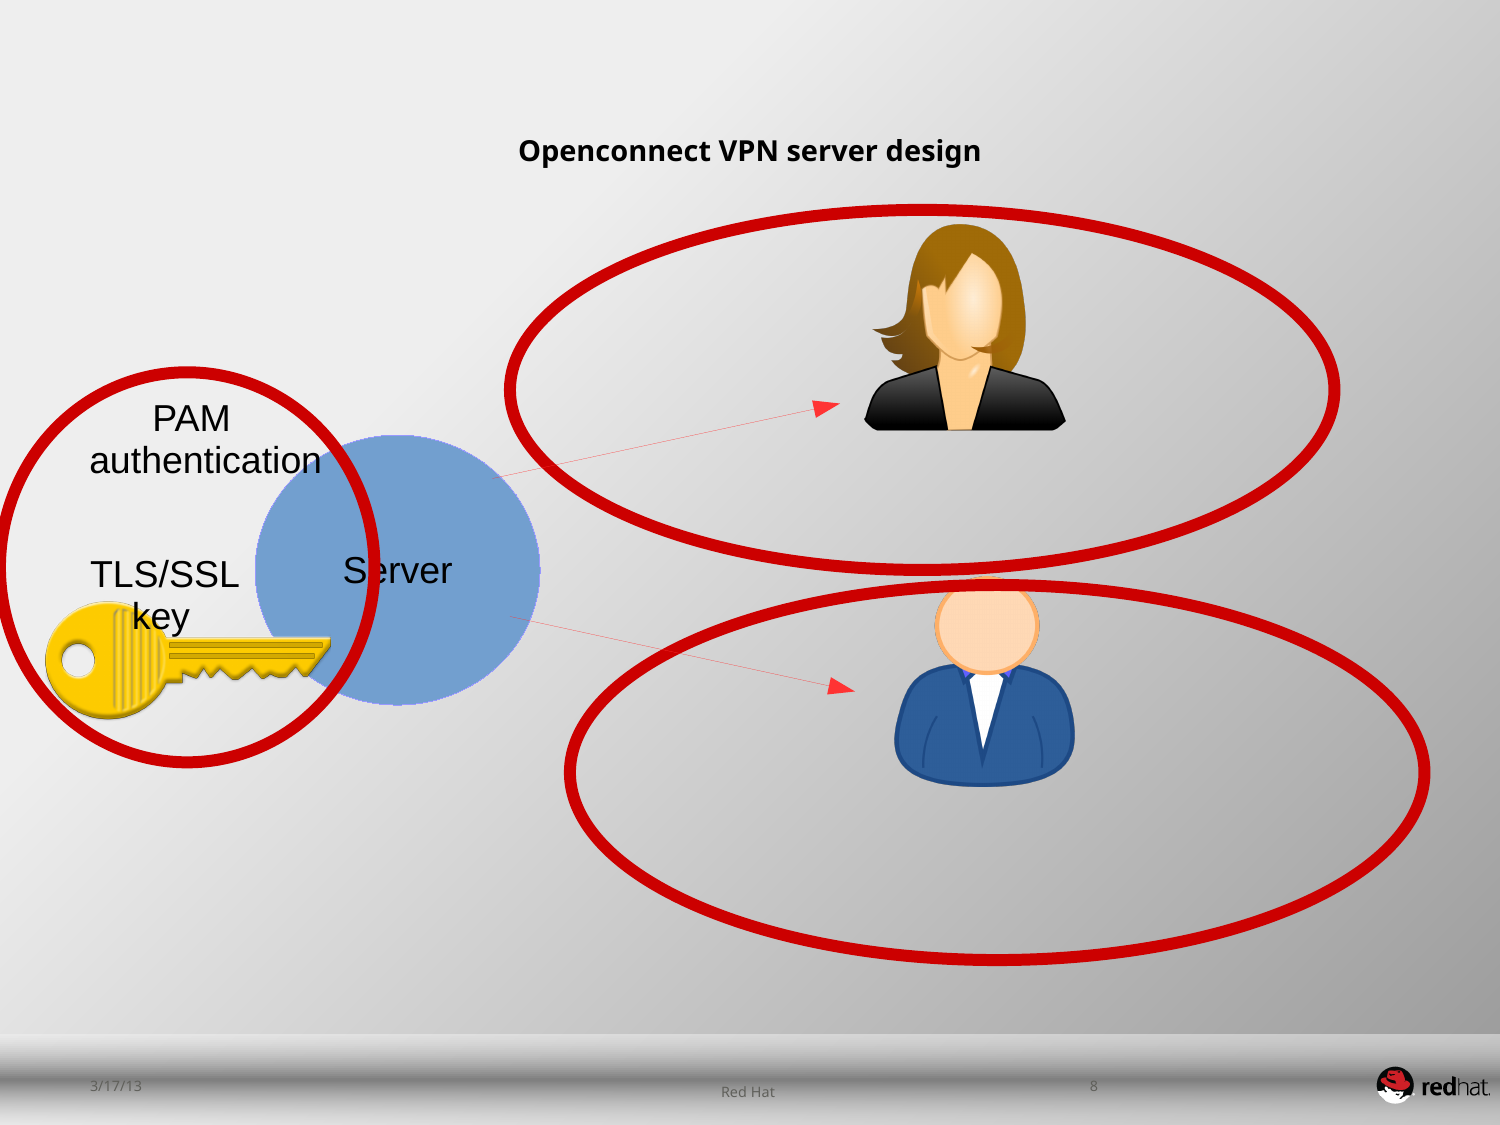

# Openconnect VPN server design
 PAM
authentication
Server
TLS/SSL
 key
3/17/13
Red Hat